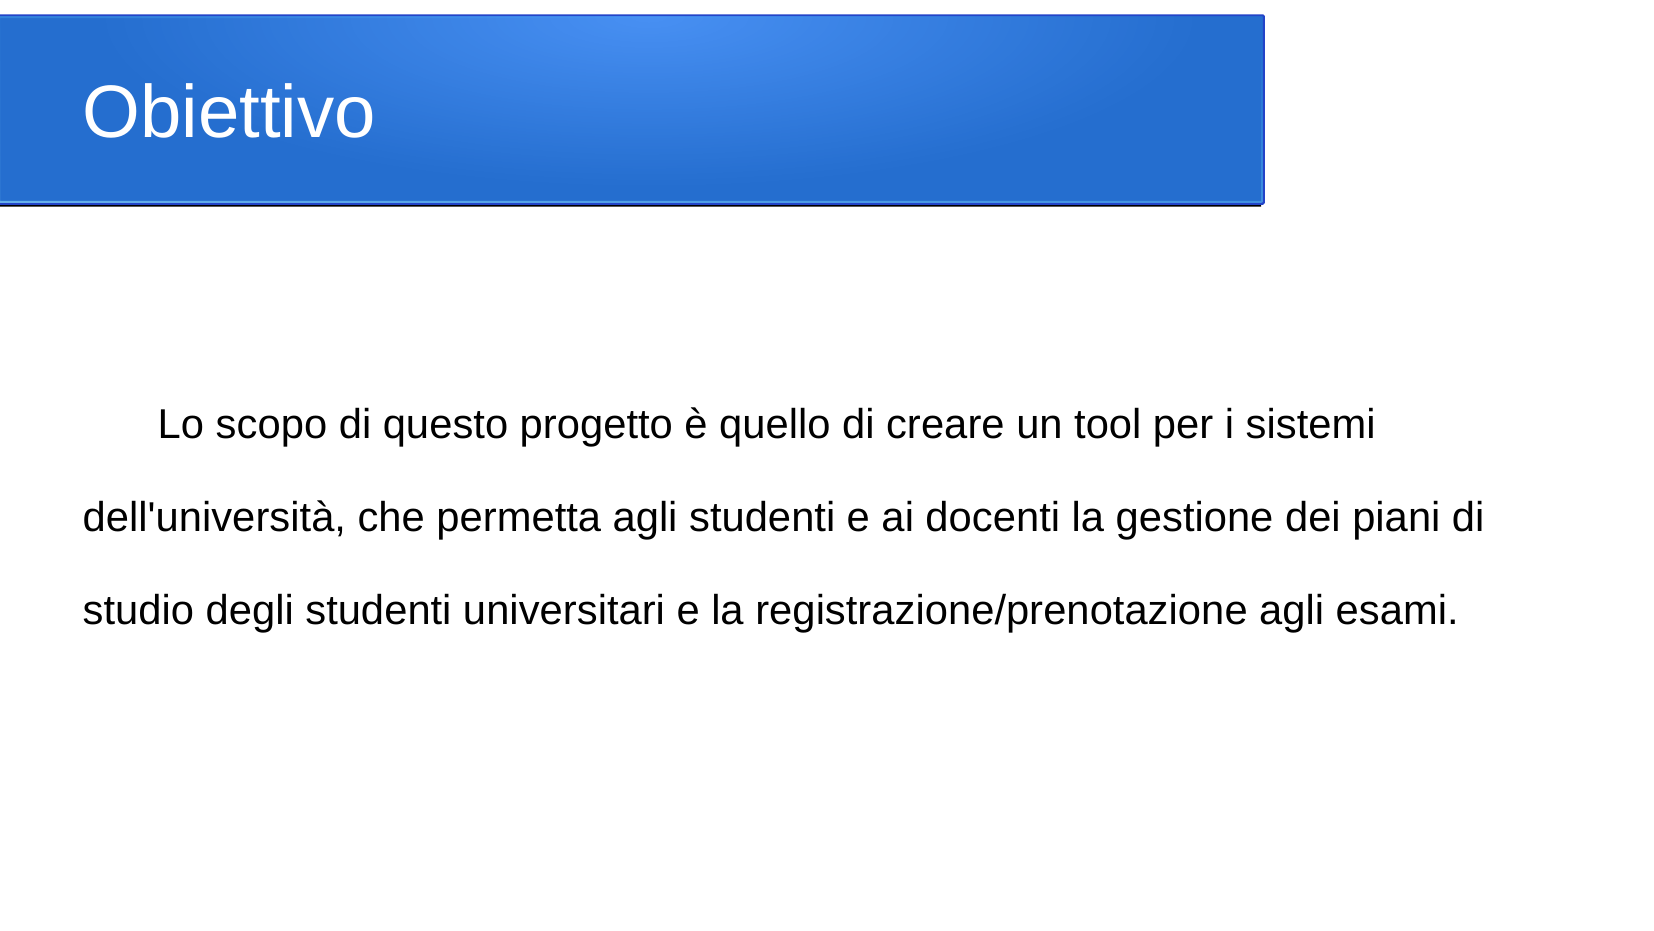

# Obiettivo
Lo scopo di questo progetto è quello di creare un tool per i sistemi dell'università, che permetta agli studenti e ai docenti la gestione dei piani di studio degli studenti universitari e la registrazione/prenotazione agli esami.